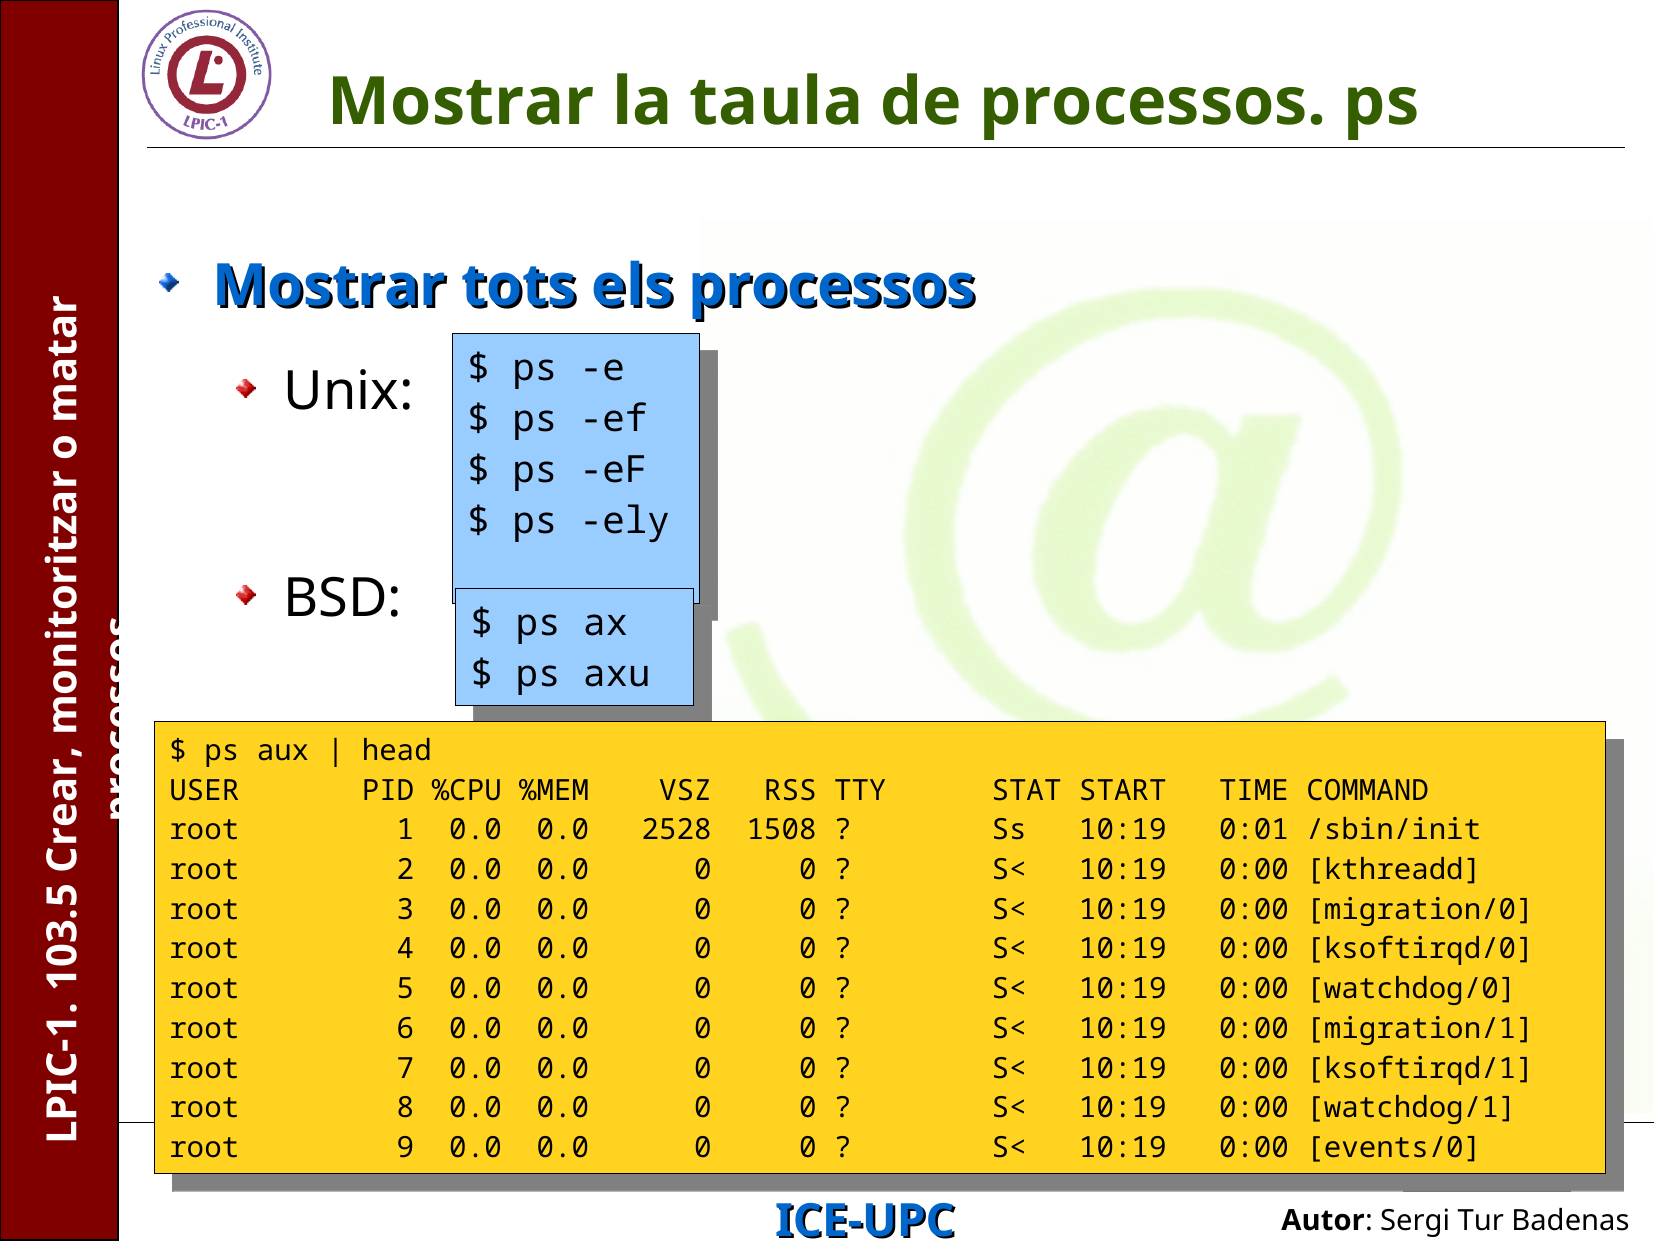

# Mostrar la taula de processos. ps
Mostrar tots els processos
Unix:
BSD:
$ ps -e
$ ps -ef
$ ps -eF
$ ps -ely
$ ps ax
$ ps axu
$ ps aux | head
USER PID %CPU %MEM VSZ RSS TTY STAT START TIME COMMAND
root 1 0.0 0.0 2528 1508 ? Ss 10:19 0:01 /sbin/init
root 2 0.0 0.0 0 0 ? S< 10:19 0:00 [kthreadd]
root 3 0.0 0.0 0 0 ? S< 10:19 0:00 [migration/0]
root 4 0.0 0.0 0 0 ? S< 10:19 0:00 [ksoftirqd/0]
root 5 0.0 0.0 0 0 ? S< 10:19 0:00 [watchdog/0]
root 6 0.0 0.0 0 0 ? S< 10:19 0:00 [migration/1]
root 7 0.0 0.0 0 0 ? S< 10:19 0:00 [ksoftirqd/1]
root 8 0.0 0.0 0 0 ? S< 10:19 0:00 [watchdog/1]
root 9 0.0 0.0 0 0 ? S< 10:19 0:00 [events/0]